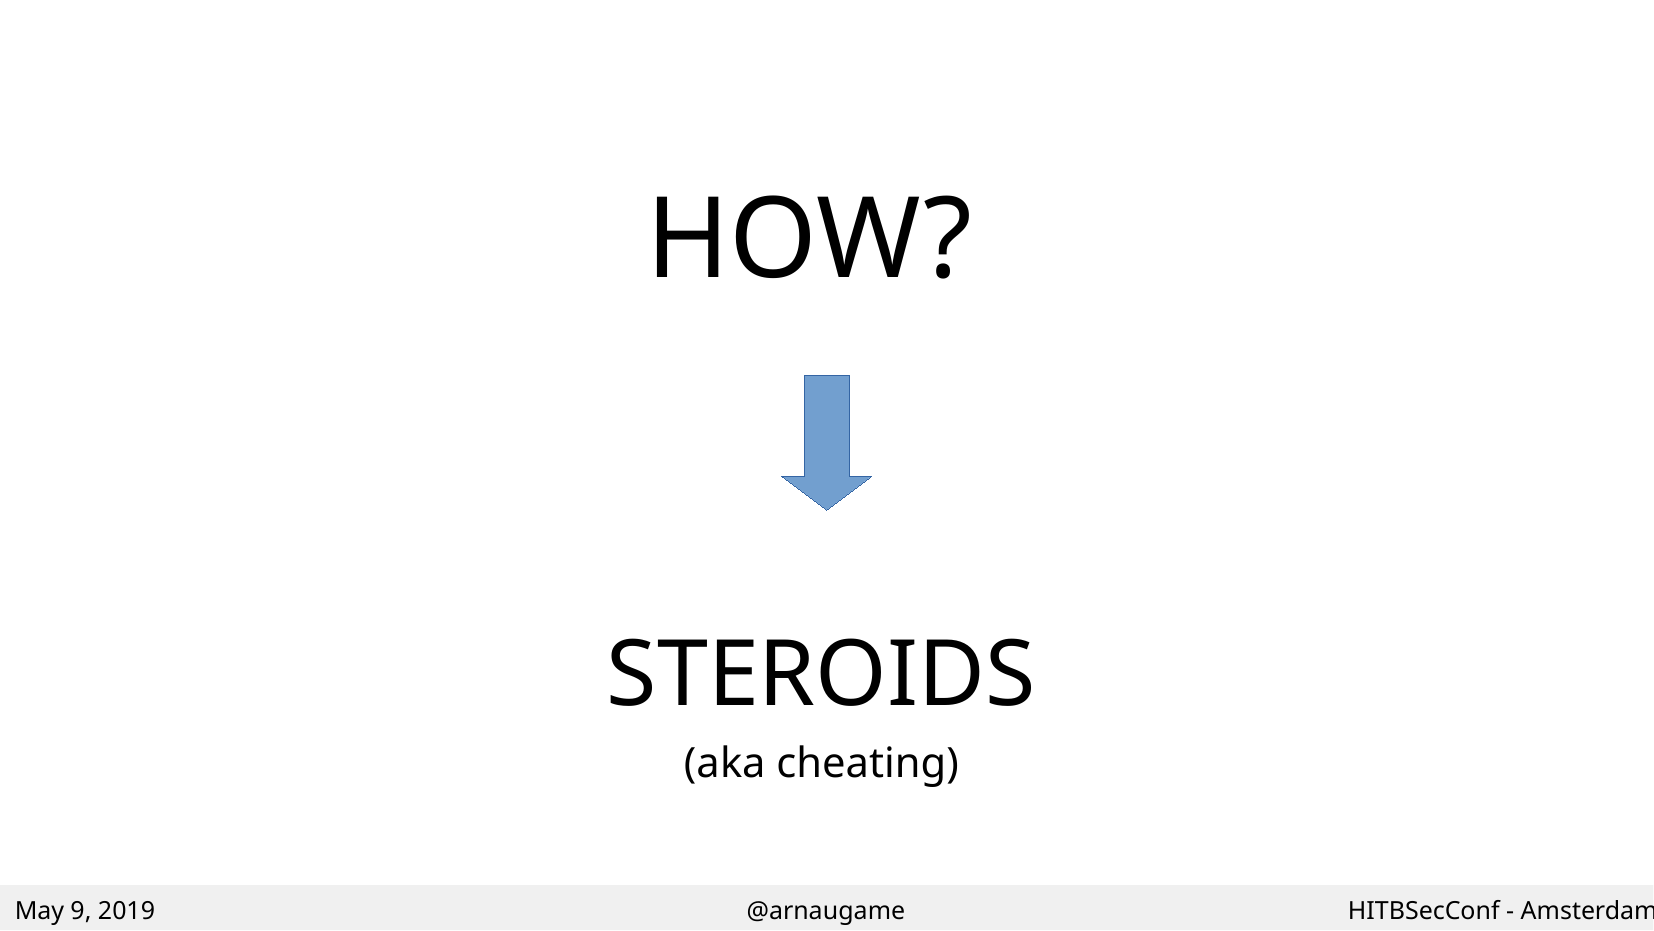

HOW?
STEROIDS
(aka cheating)
May 9, 2019
@arnaugamez
HITBSecConf - Amsterdam